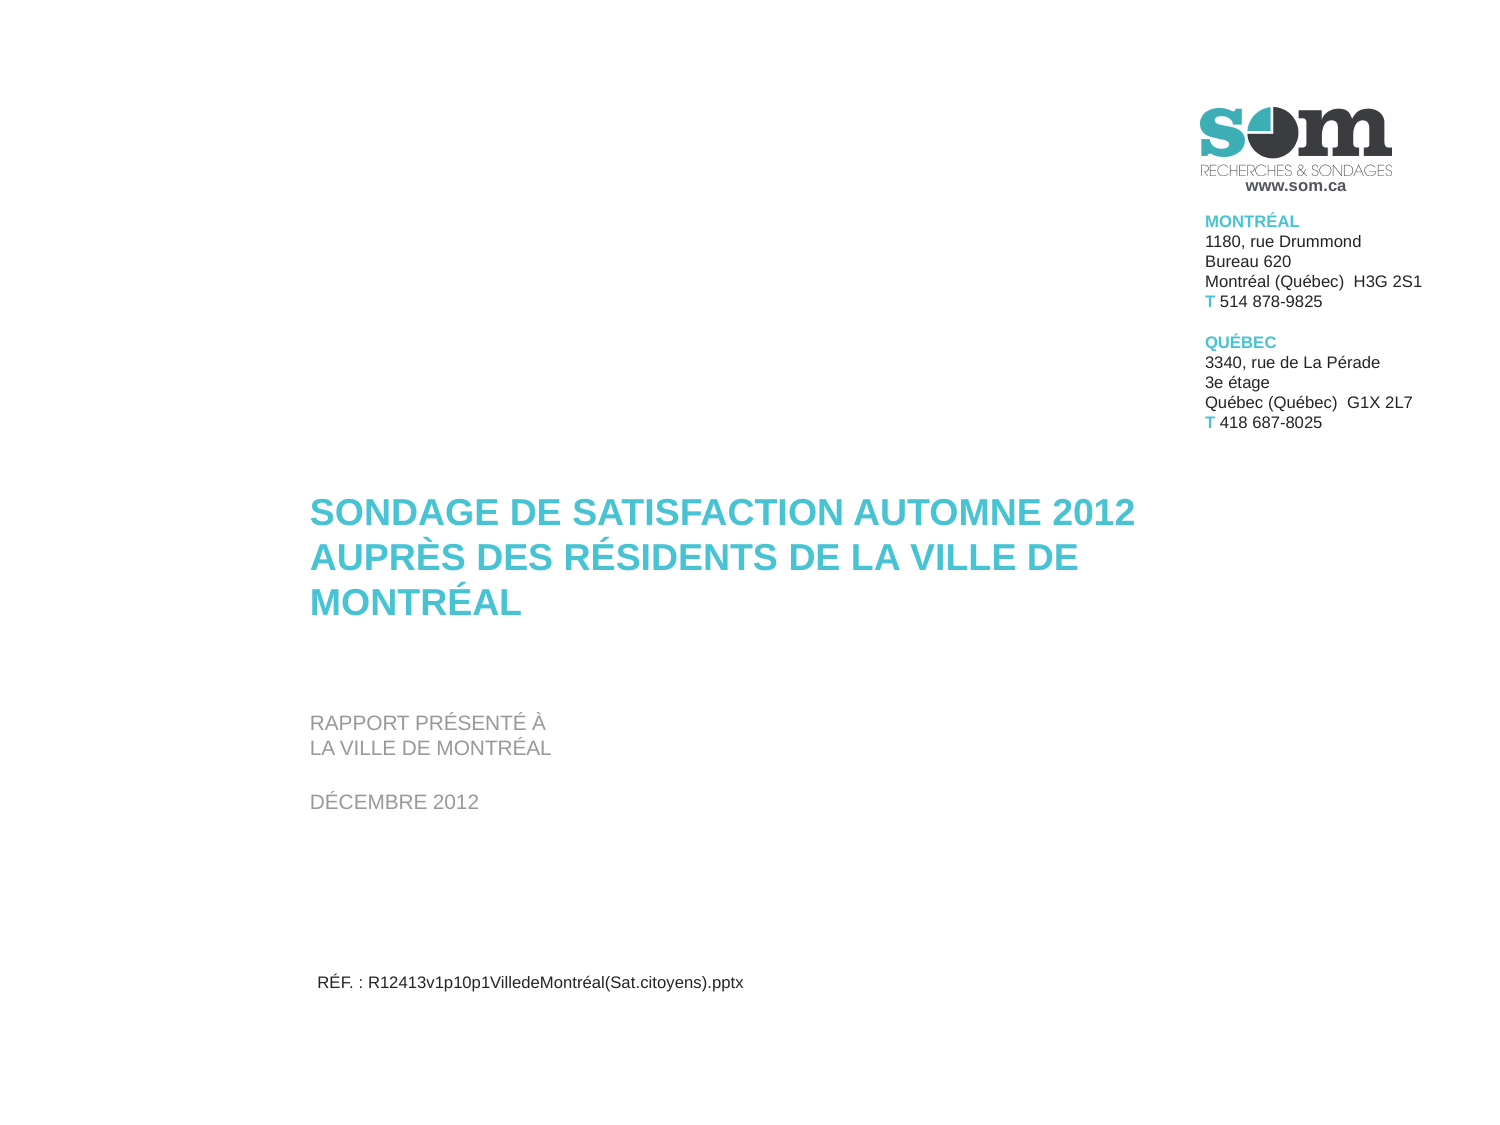

# SONDAGE DE SATISFACTION AUTOMNE 2012 AUPRÈS DES RÉSIDENTS DE LA VILLE DE MONTRÉAL
RAPPORT PRÉSENTÉ À
LA VILLE DE MONTRÉAL
DÉCEMBRE 2012
RÉF. : R12413v1p10p1VilledeMontréal(Sat.citoyens).pptx